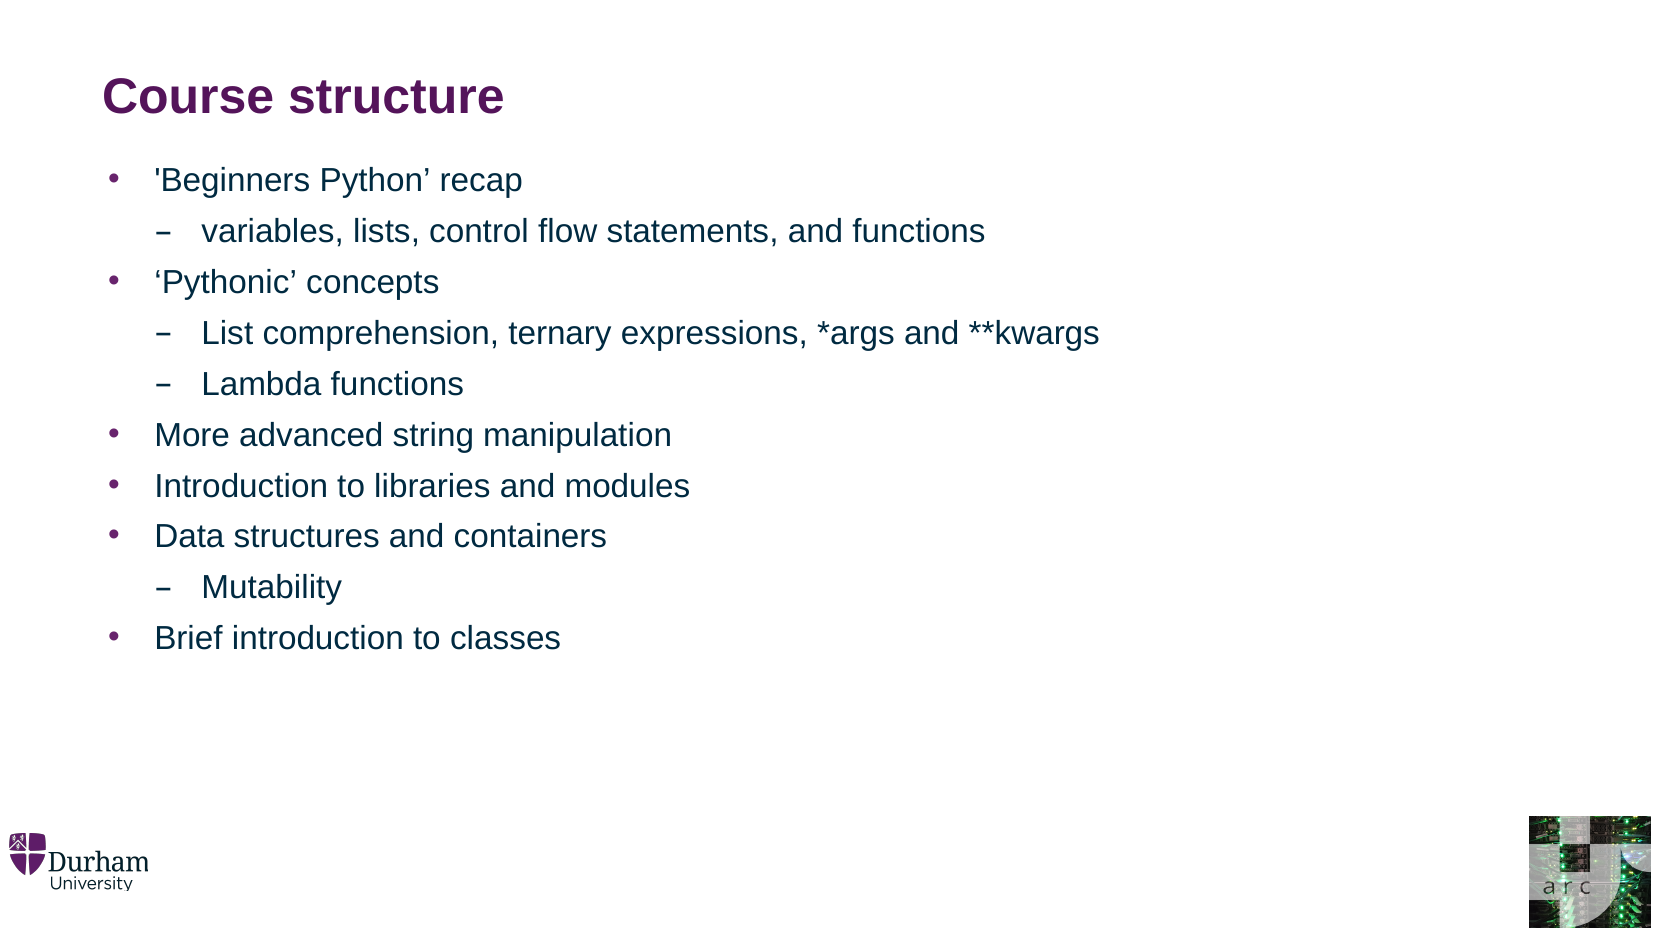

Course structure
'Beginners Python’ recap
variables, lists, control flow statements, and functions
‘Pythonic’ concepts
List comprehension, ternary expressions, *args and **kwargs
Lambda functions
More advanced string manipulation
Introduction to libraries and modules
Data structures and containers
Mutability
Brief introduction to classes